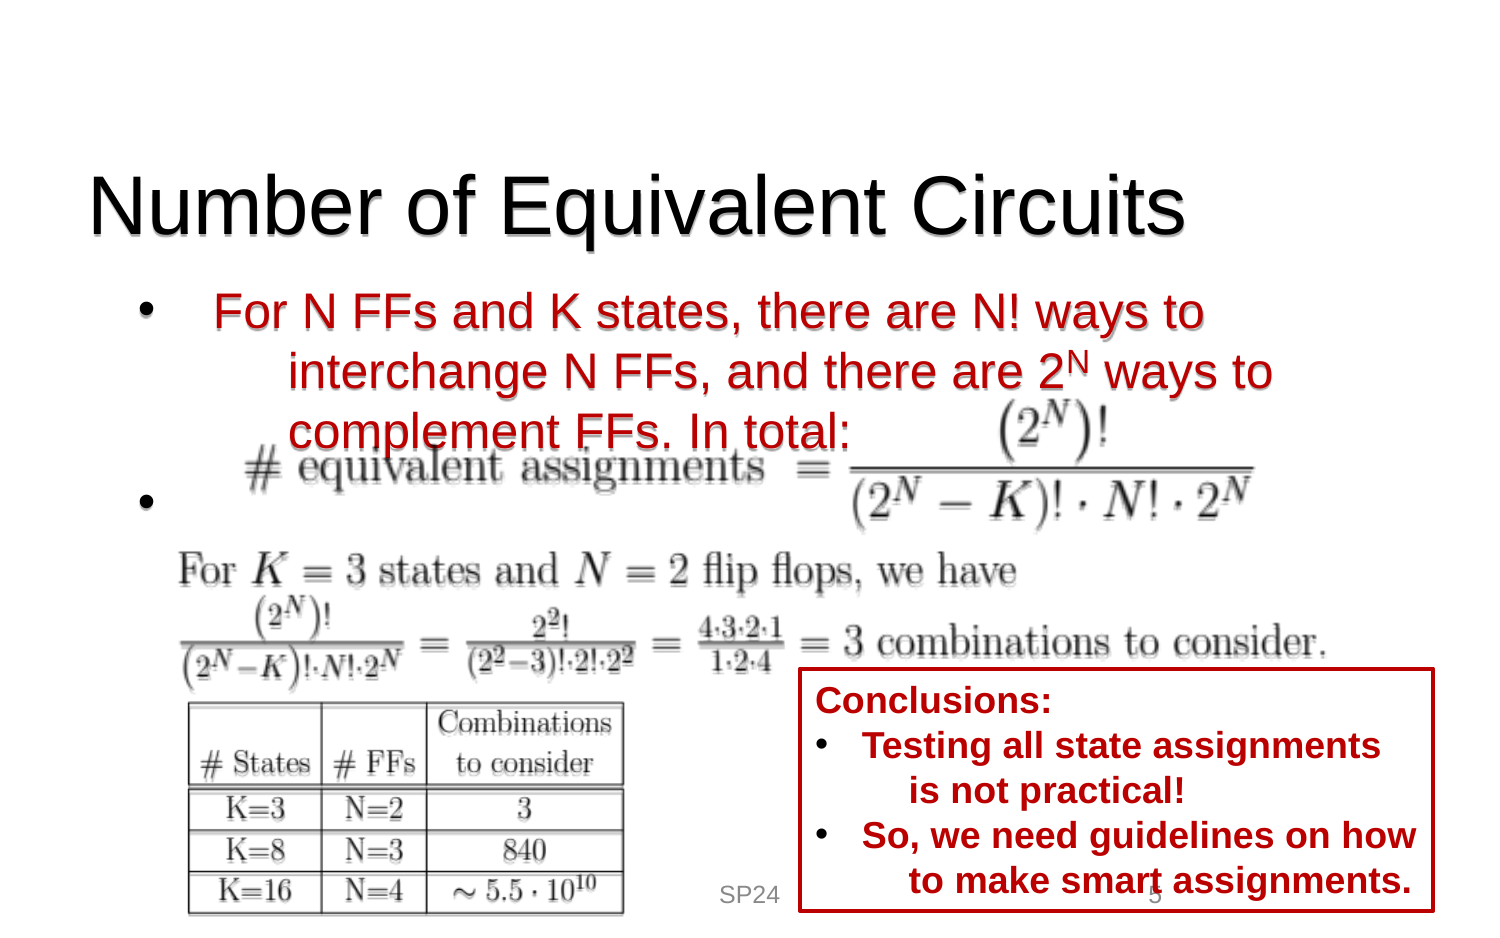

# Number of Equivalent Circuits
For N FFs and K states, there are N! ways to interchange N FFs, and there are 2N ways to complement FFs. In total:
Conclusions:
Testing all state assignments is not practical!
So, we need guidelines on how to make smart assignments.
SP24